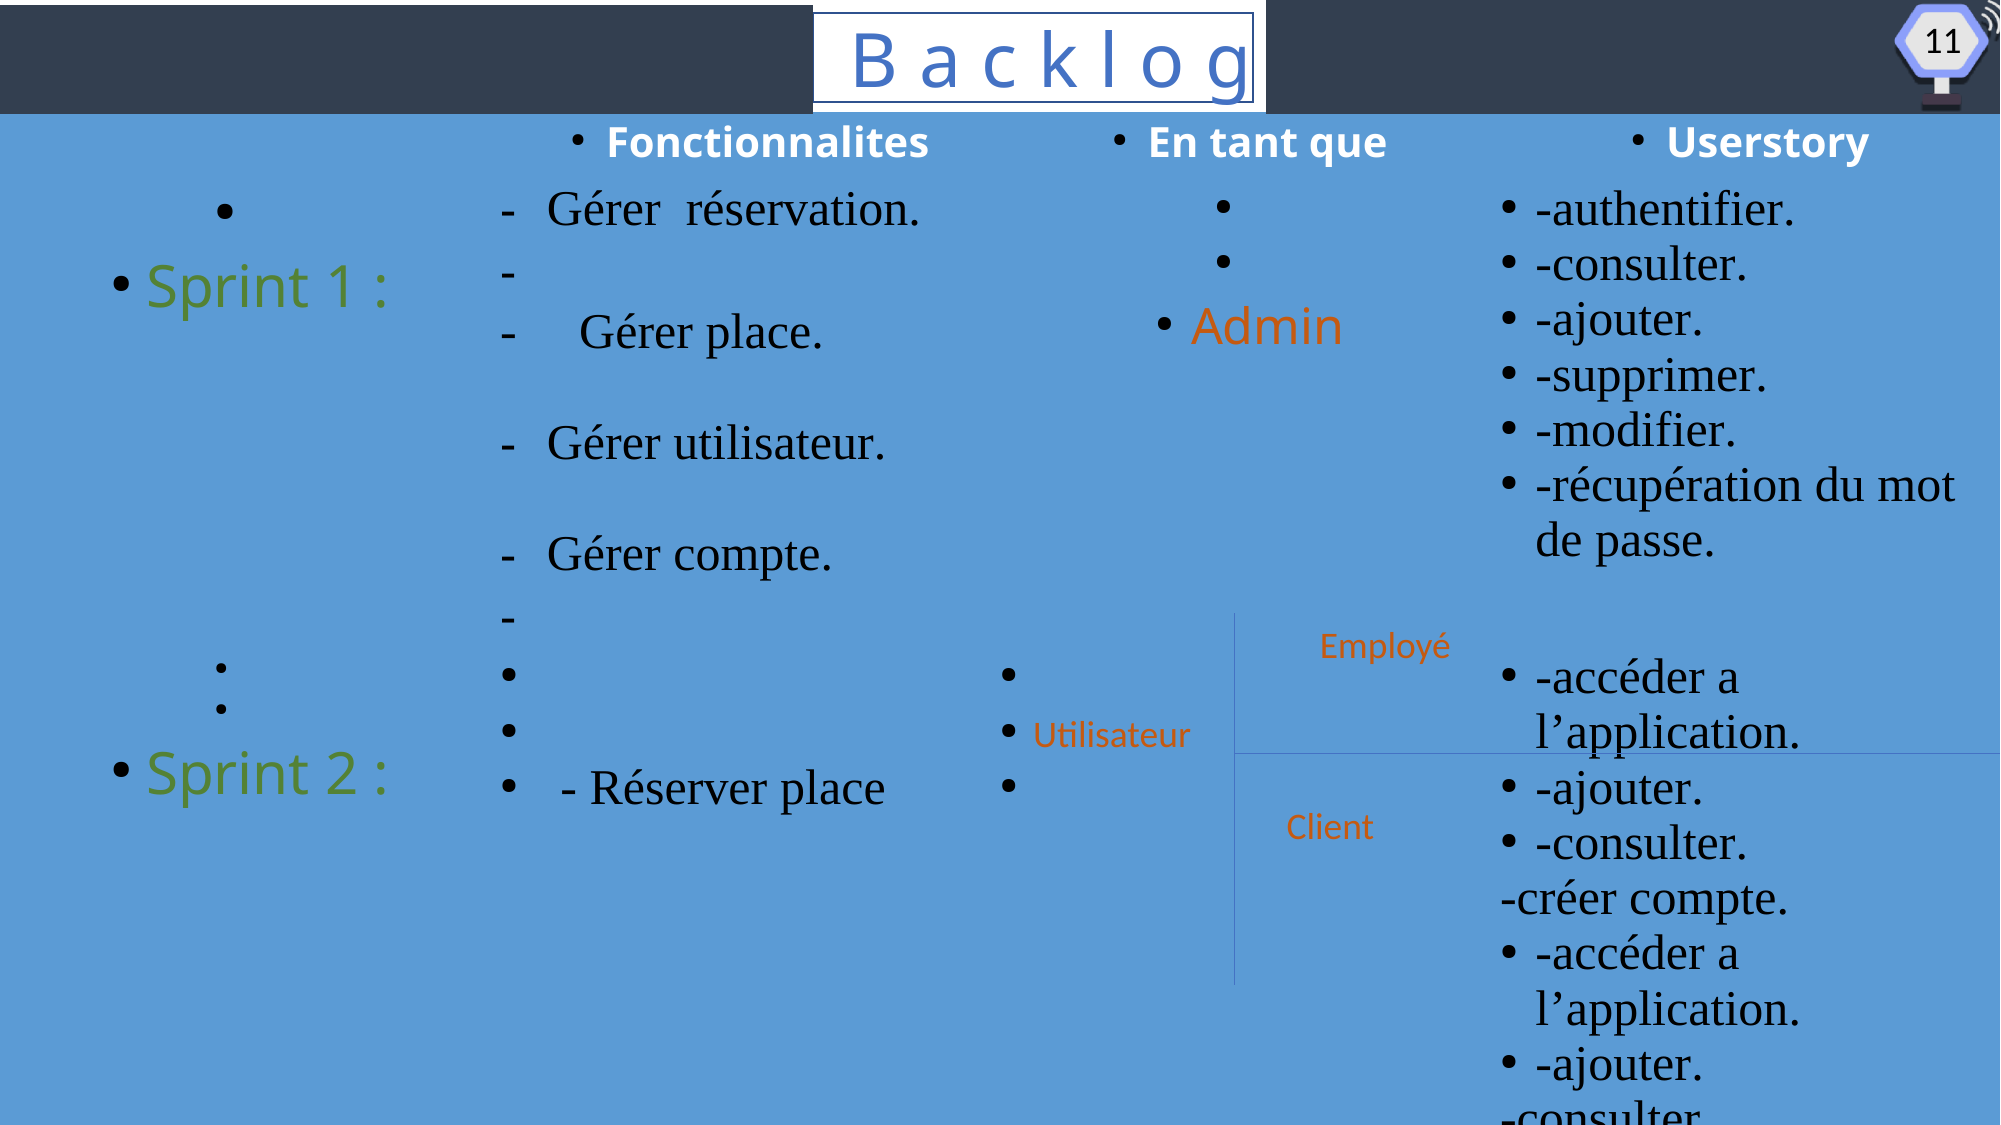

Backlog
11
| | Fonctionnalites | En tant que | Userstory |
| --- | --- | --- | --- |
| Sprint 1 : | Gérer réservation. - Gérer place. Gérer utilisateur. Gérer compte. | Admin | -authentifier. -consulter. -ajouter. -supprimer. -modifier. -récupération du mot de passe. |
| Sprint 2 : | - Réserver place | | -accéder a l’application. -ajouter. -consulter. -créer compte. -accéder a l’application. -ajouter. -consulter. -Payement. |
| Sprint 3 : | - Annuler réservation | utilisateur | -accéder a l’application. -consulter. -annuler. |
Employé
Utilisateur
Client